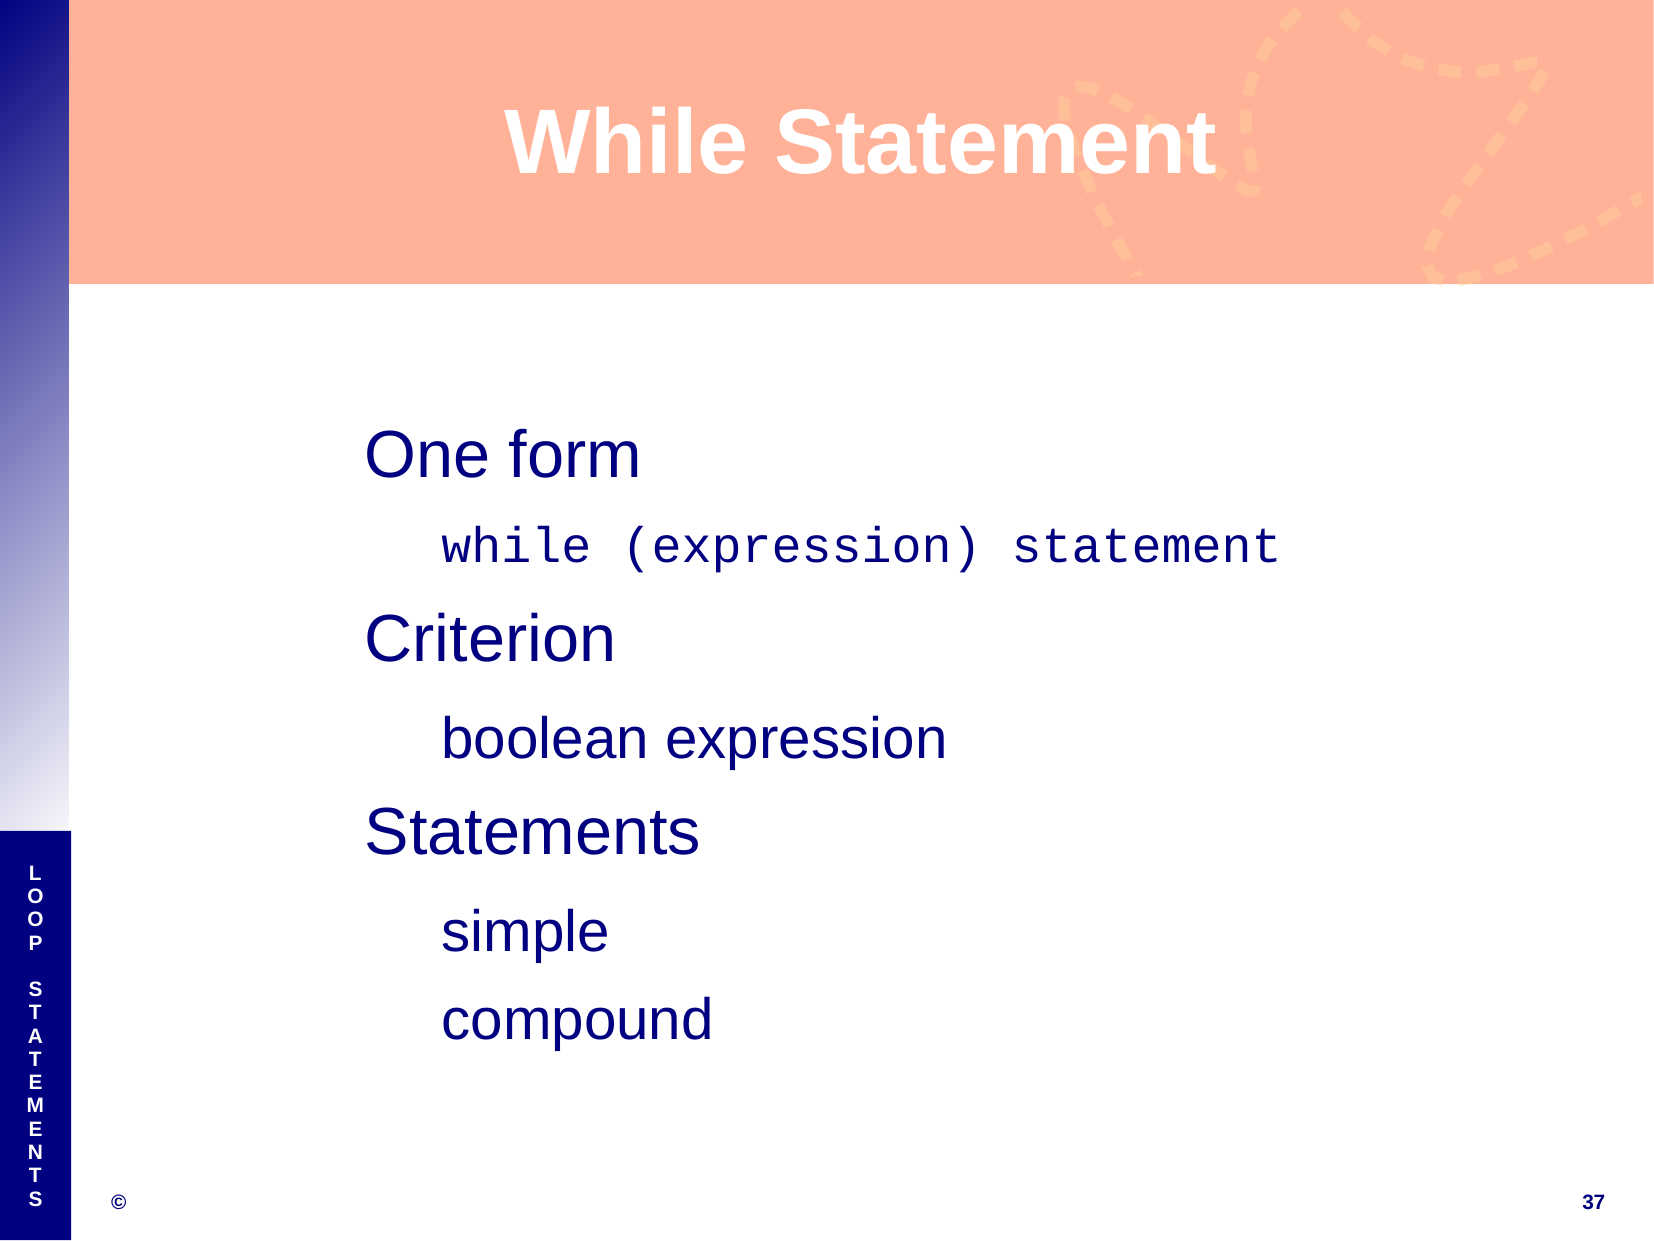

# While Statement
One form
while (expression) statement
Criterion
boolean expression
Statements
simple
compound
L
O
O
P
S
T
A
T
E
M
E
N
T
S